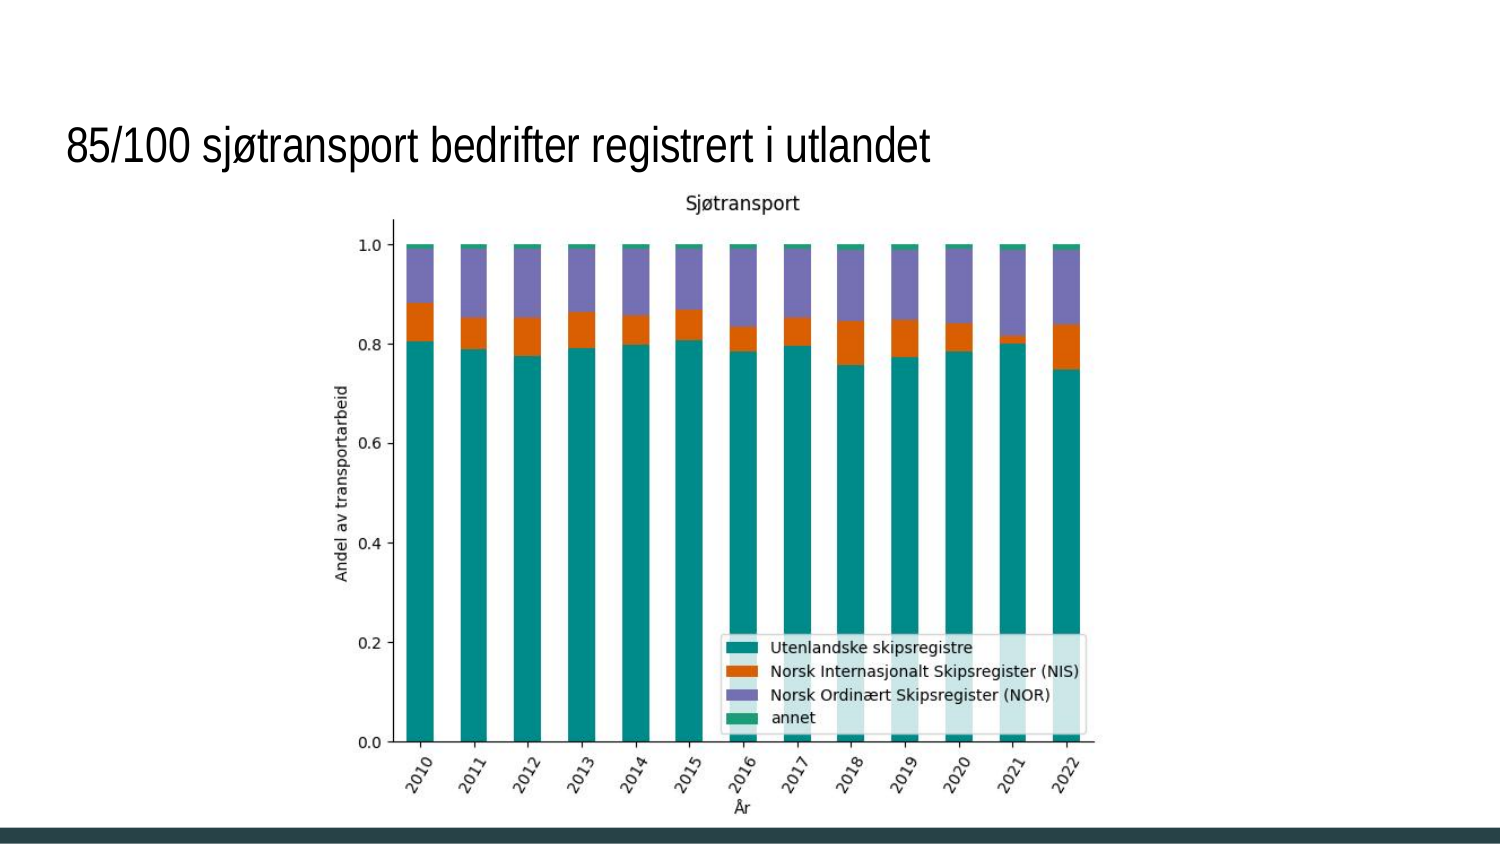

# 85/100 sjøtransport bedrifter registrert i utlandet